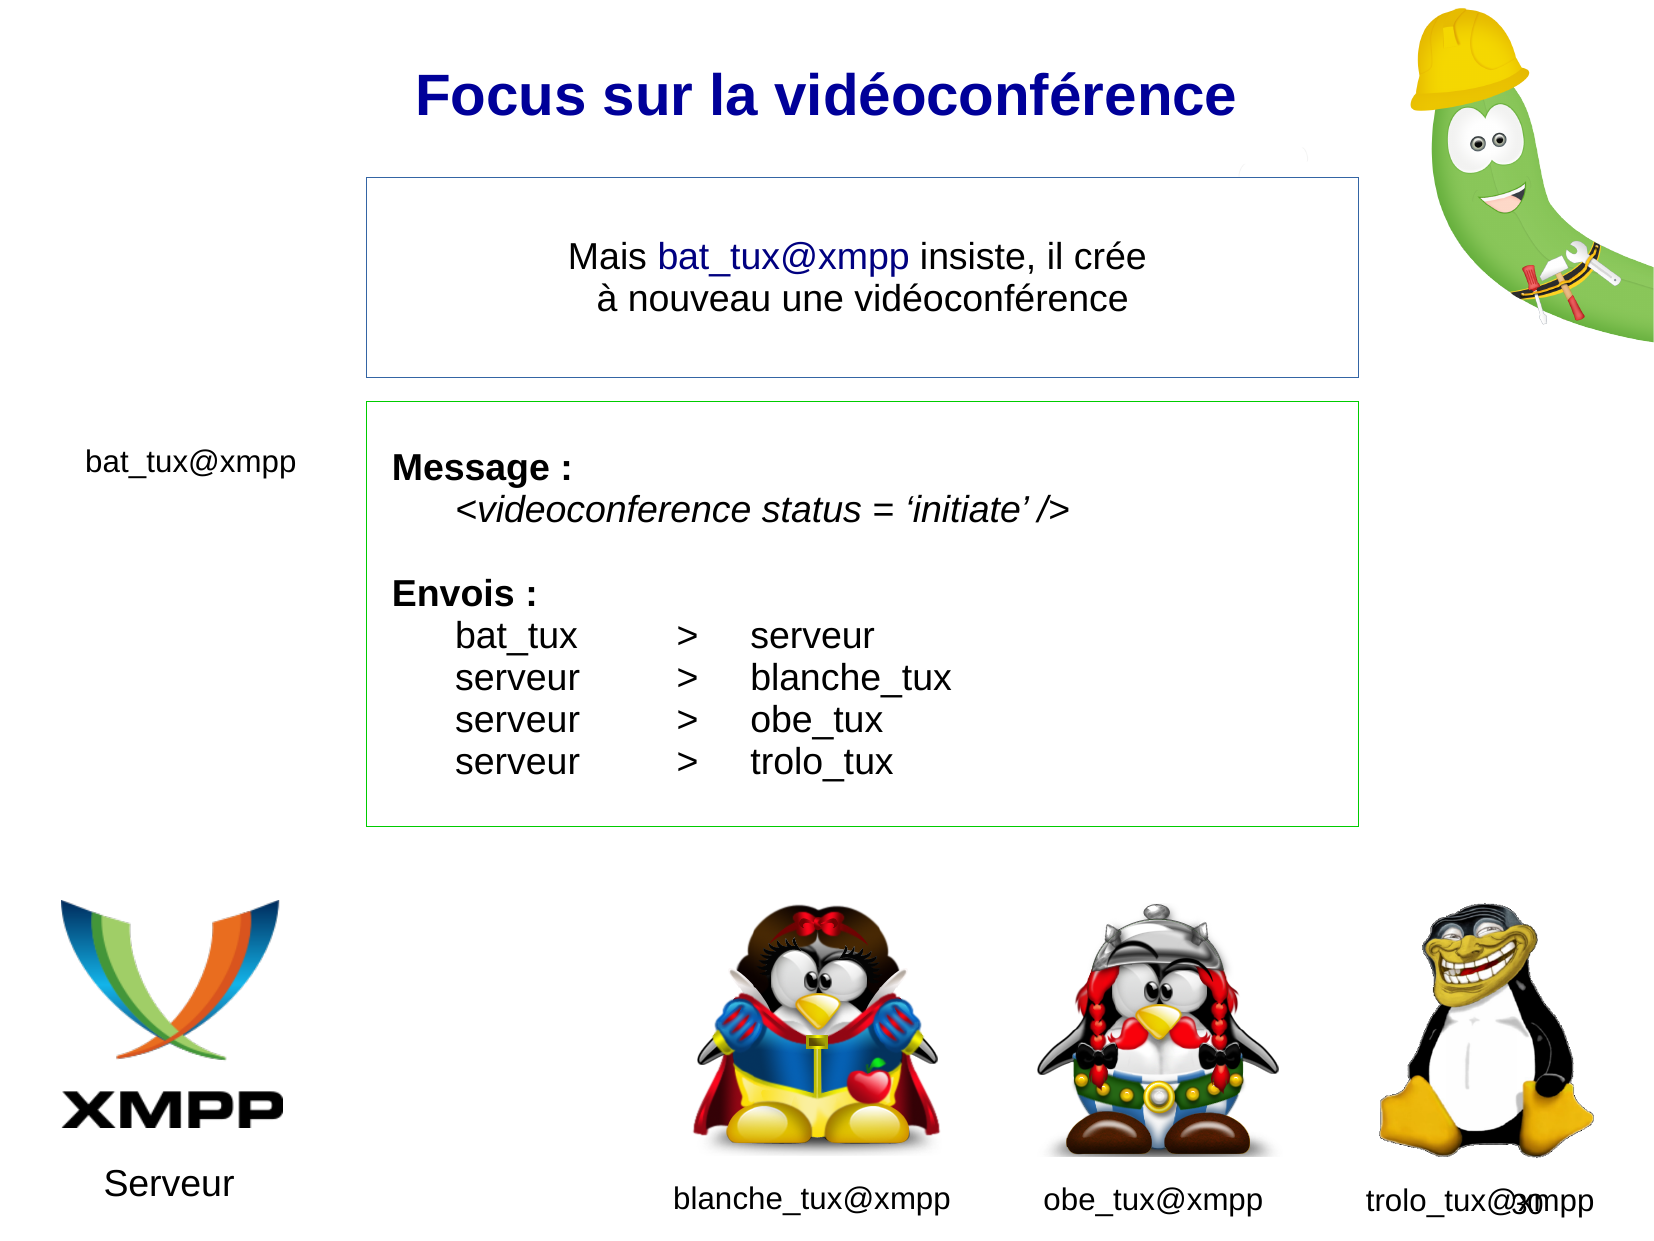

# Focus sur la vidéoconférence
bat_tux@xmpp
Mais bat_tux@xmpp insiste, il crée
à nouveau une vidéoconférence
 Message :
	<videoconference status = ‘initiate’ />
 Envois :
	bat_tux		> 	serveur
	serveur 		>	blanche_tux
	serveur 		>	obe_tux
	serveur 		>	trolo_tux
Serveur
trolo_tux@xmpp
obe_tux@xmpp
blanche_tux@xmpp
Serveur
trolo_tux@xmpp
obe_tux@xmpp
blanche_tux@xmpp
bat_tux@xmpp